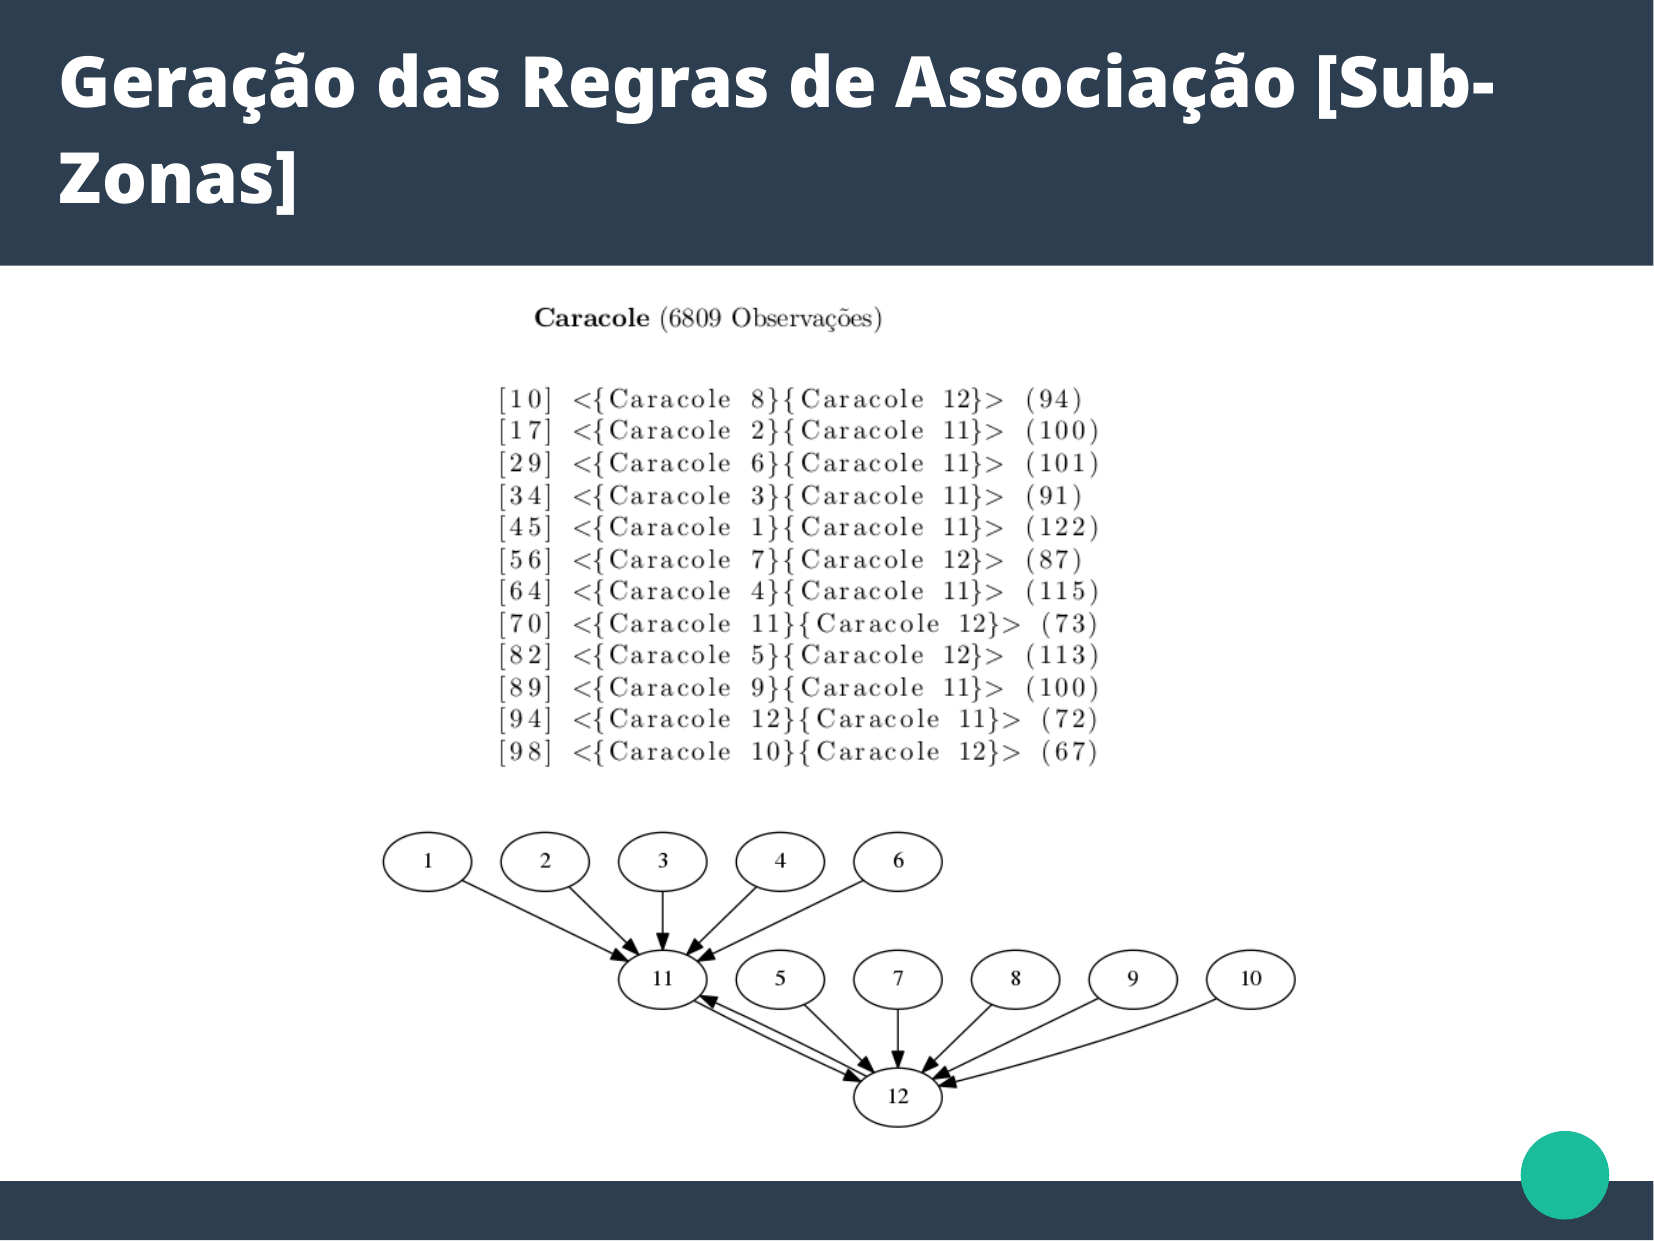

# Geração das Regras de Associação [Sub-Zonas]